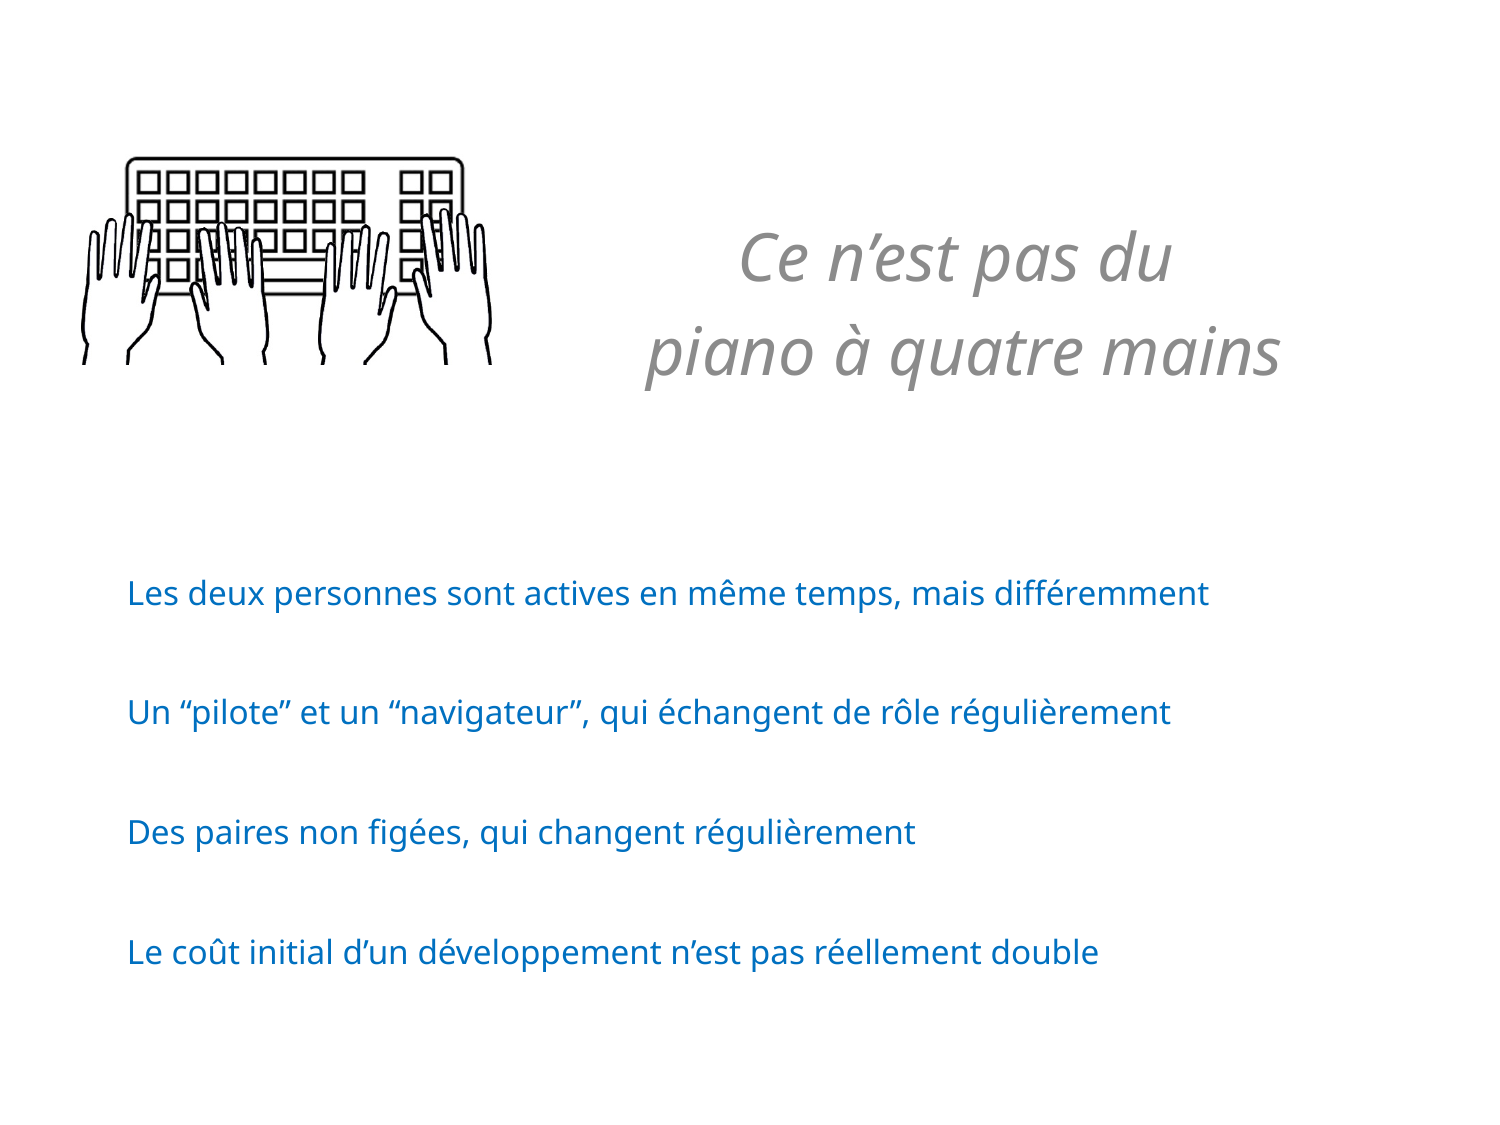

Ce n’est pas du
piano à quatre mains
Les deux personnes sont actives en même temps, mais différemment
Un “pilote” et un “navigateur”, qui échangent de rôle régulièrement
Des paires non figées, qui changent régulièrement
Le coût initial d’un développement n’est pas réellement double